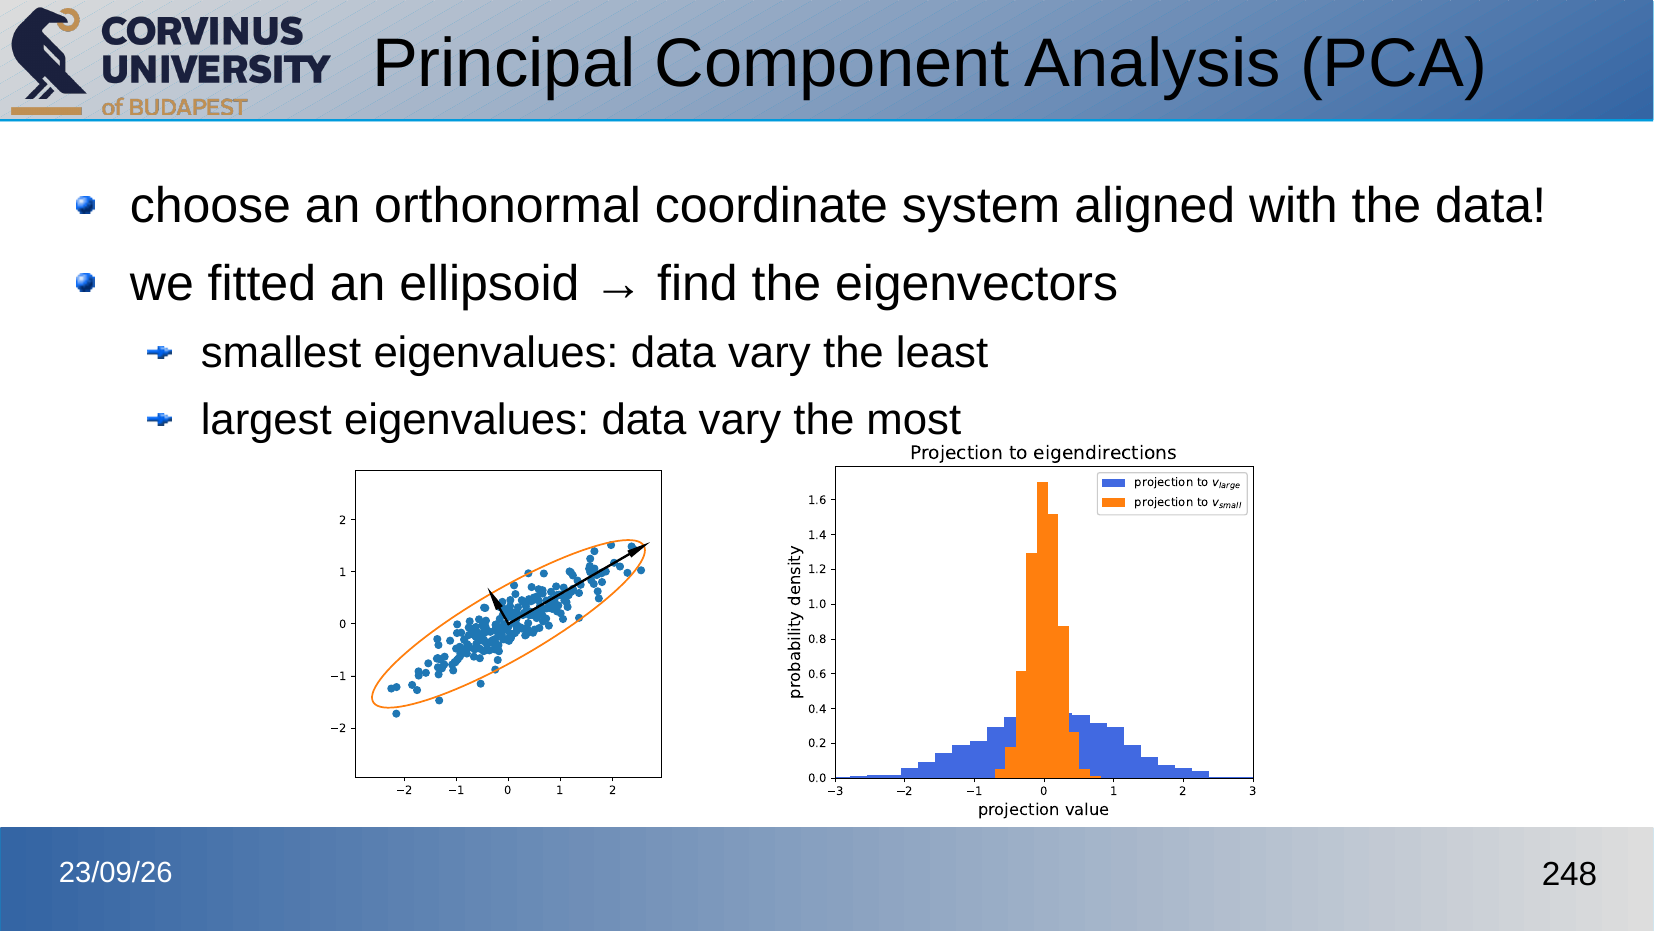

# Principal Component Analysis (PCA)
choose an orthonormal coordinate system aligned with the data!
we fitted an ellipsoid → find the eigenvectors
smallest eigenvalues: data vary the least
largest eigenvalues: data vary the most